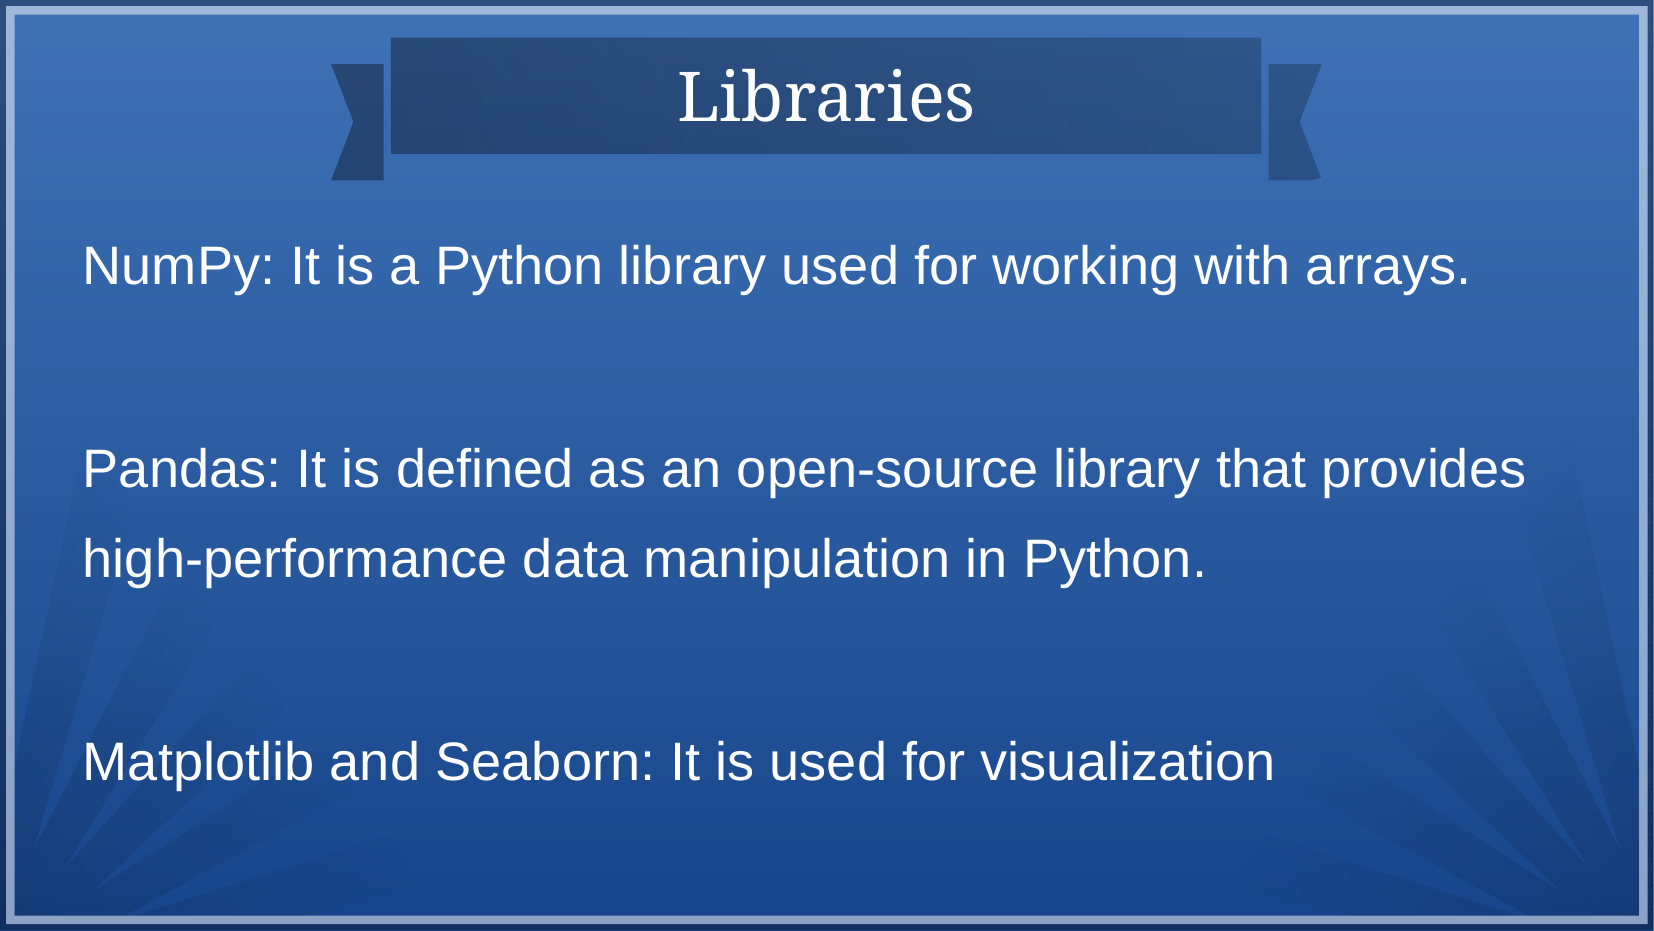

# Libraries
NumPy: It is a Python library used for working with arrays.
Pandas: It is defined as an open-source library that provides high-performance data manipulation in Python.
Matplotlib and Seaborn: It is used for visualization